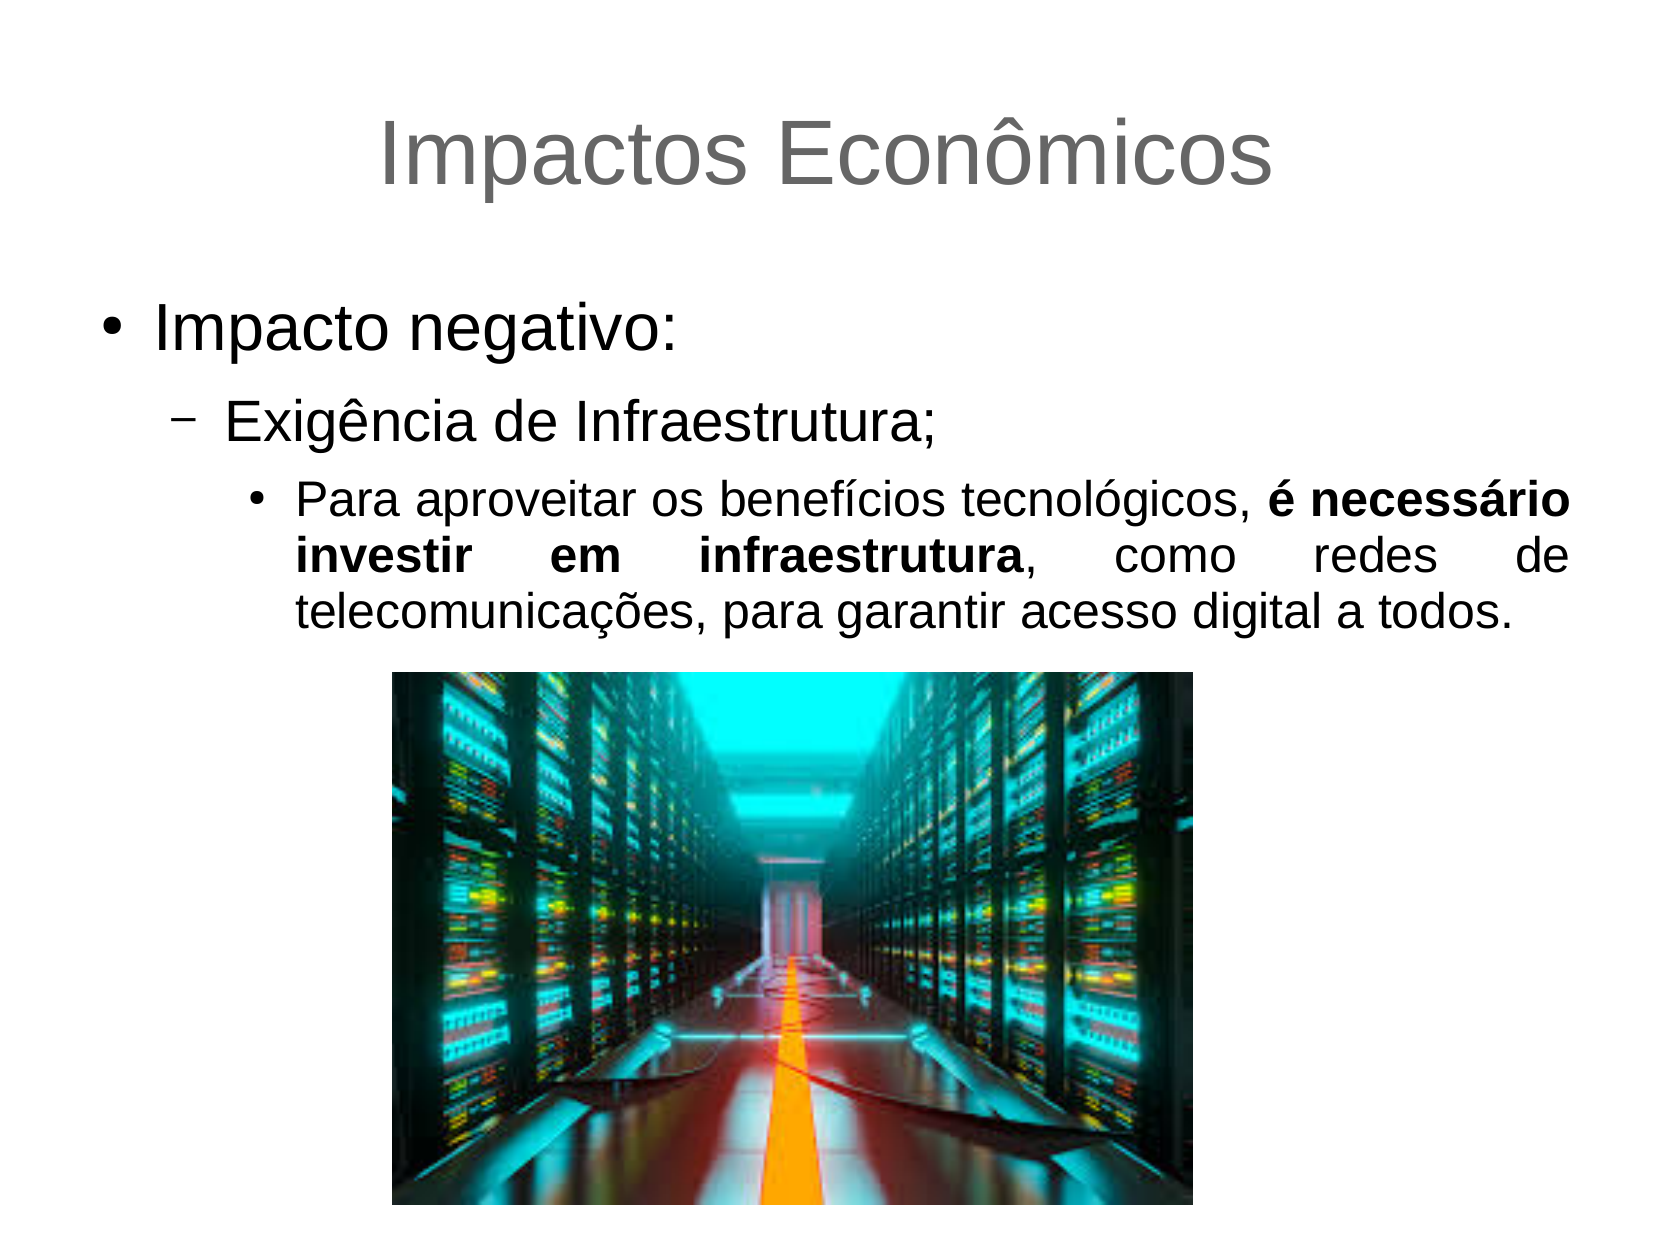

# Impactos Econômicos
Impacto negativo:
Exigência de Infraestrutura;
Para aproveitar os benefícios tecnológicos, é necessário investir em infraestrutura, como redes de telecomunicações, para garantir acesso digital a todos.